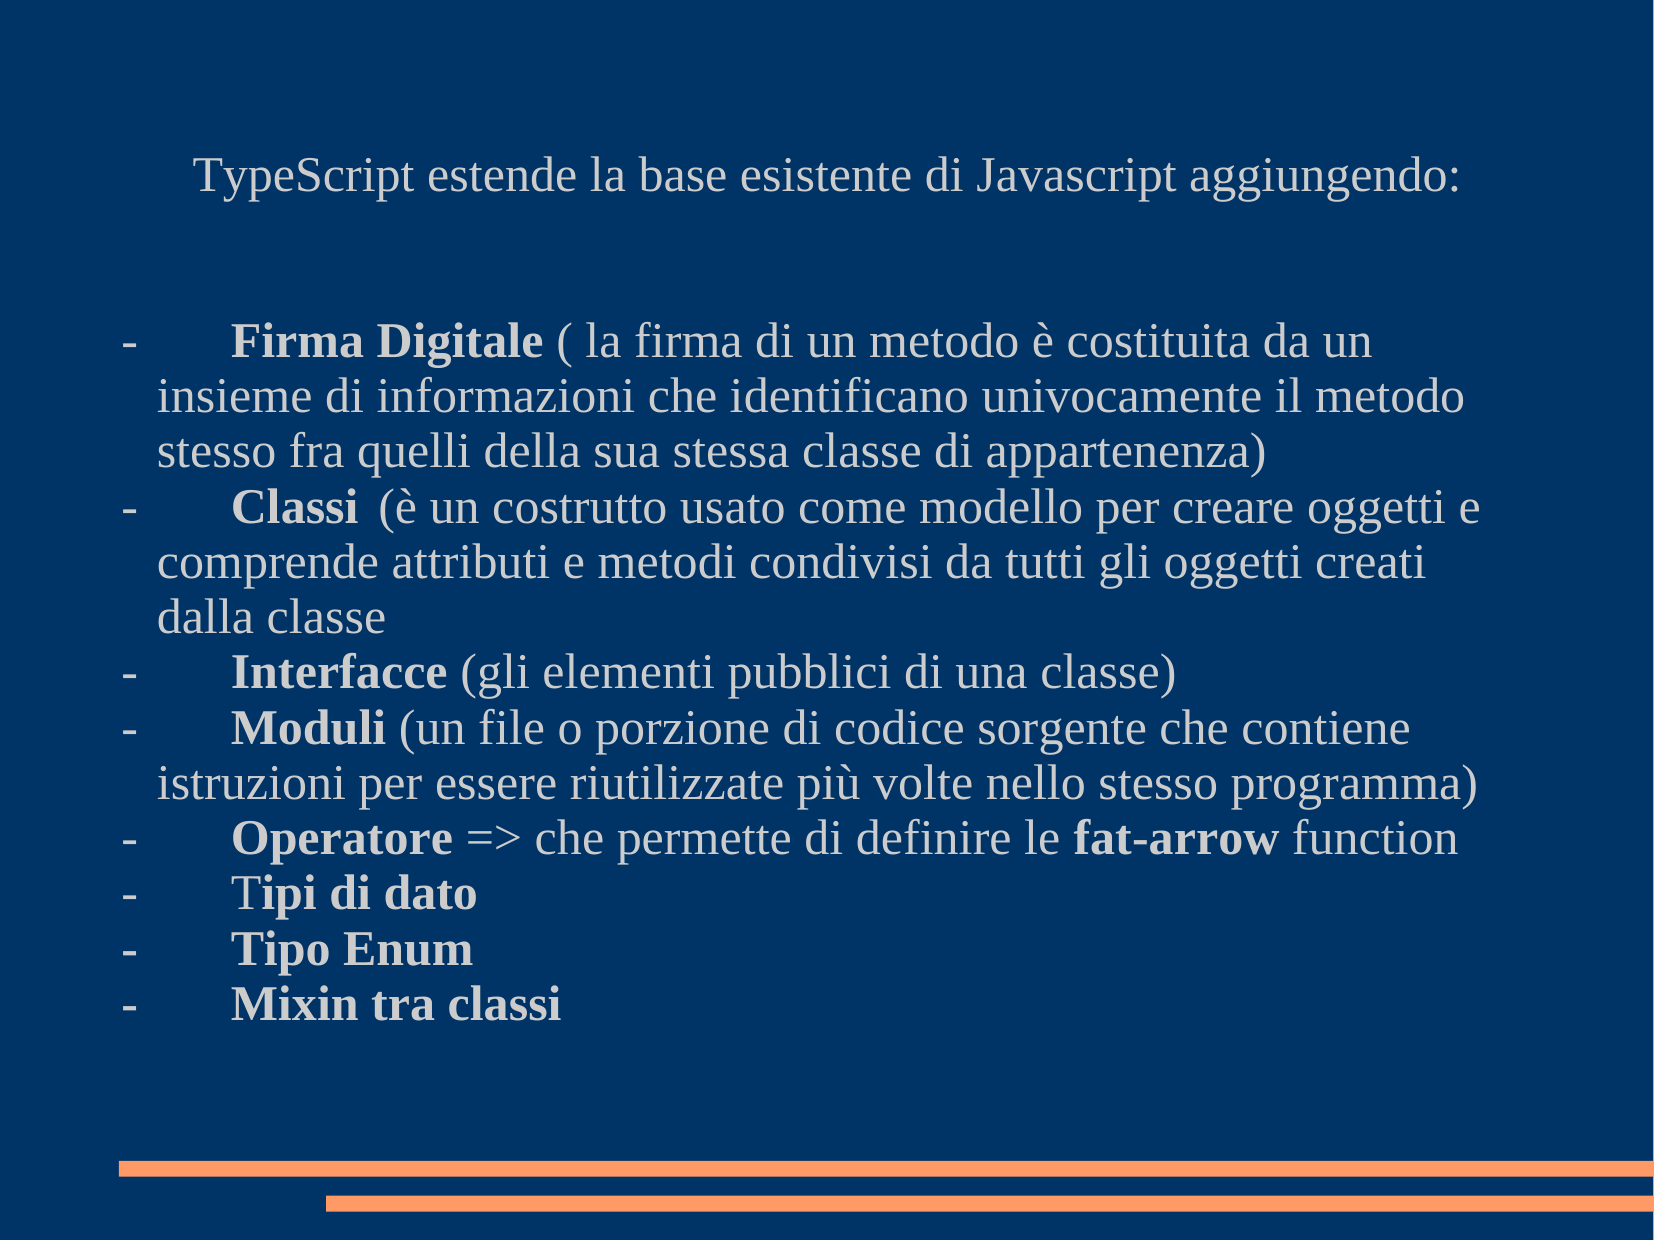

# TypeScript estende la base esistente di Javascript aggiungendo:
-	Firma Digitale ( la firma di un metodo è costituita da un insieme di informazioni che identificano univocamente il metodo stesso fra quelli della sua stessa classe di appartenenza)
-	Classi	(è un costrutto usato come modello per creare oggetti e comprende attributi e metodi condivisi da tutti gli oggetti creati dalla classe
-	Interfacce (gli elementi pubblici di una classe)
-	Moduli (un file o porzione di codice sorgente che contiene 	istruzioni per essere riutilizzate più volte nello stesso programma)
-	Operatore => che permette di definire le fat-arrow function
-	Tipi di dato
-	Tipo Enum
-	Mixin tra classi